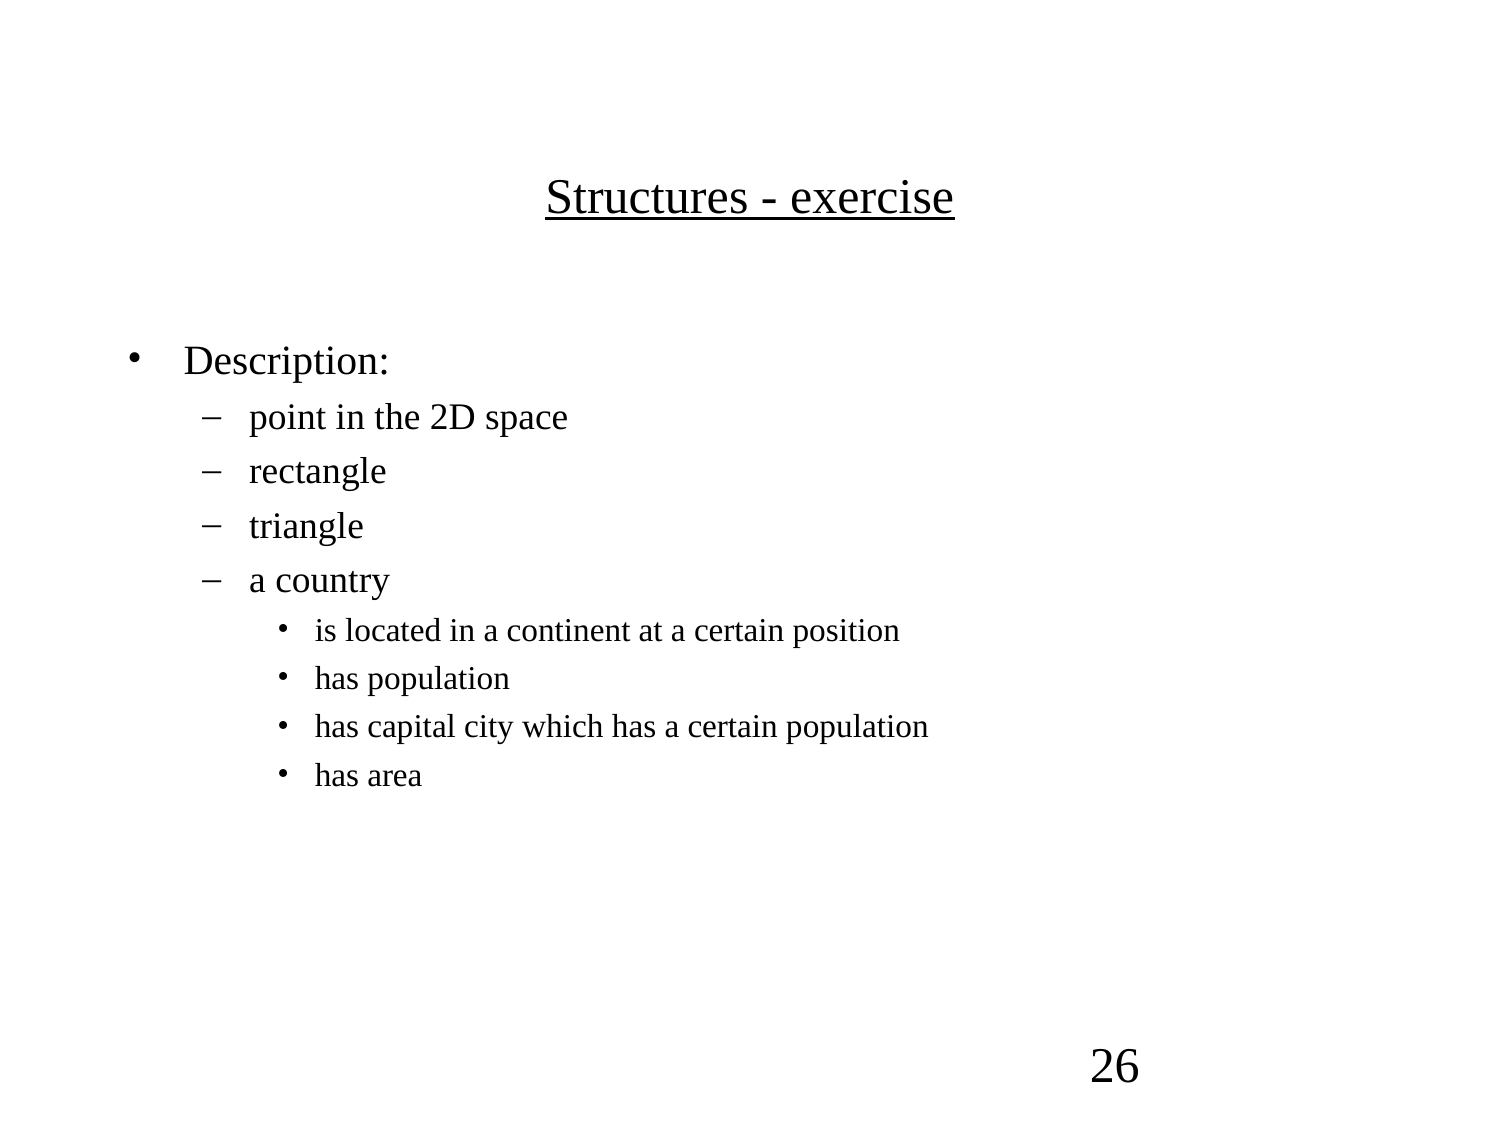

# Structures - exercise
Description:
point in the 2D space
rectangle
triangle
a country
is located in a continent at a certain position
has population
has capital city which has a certain population
has area
26